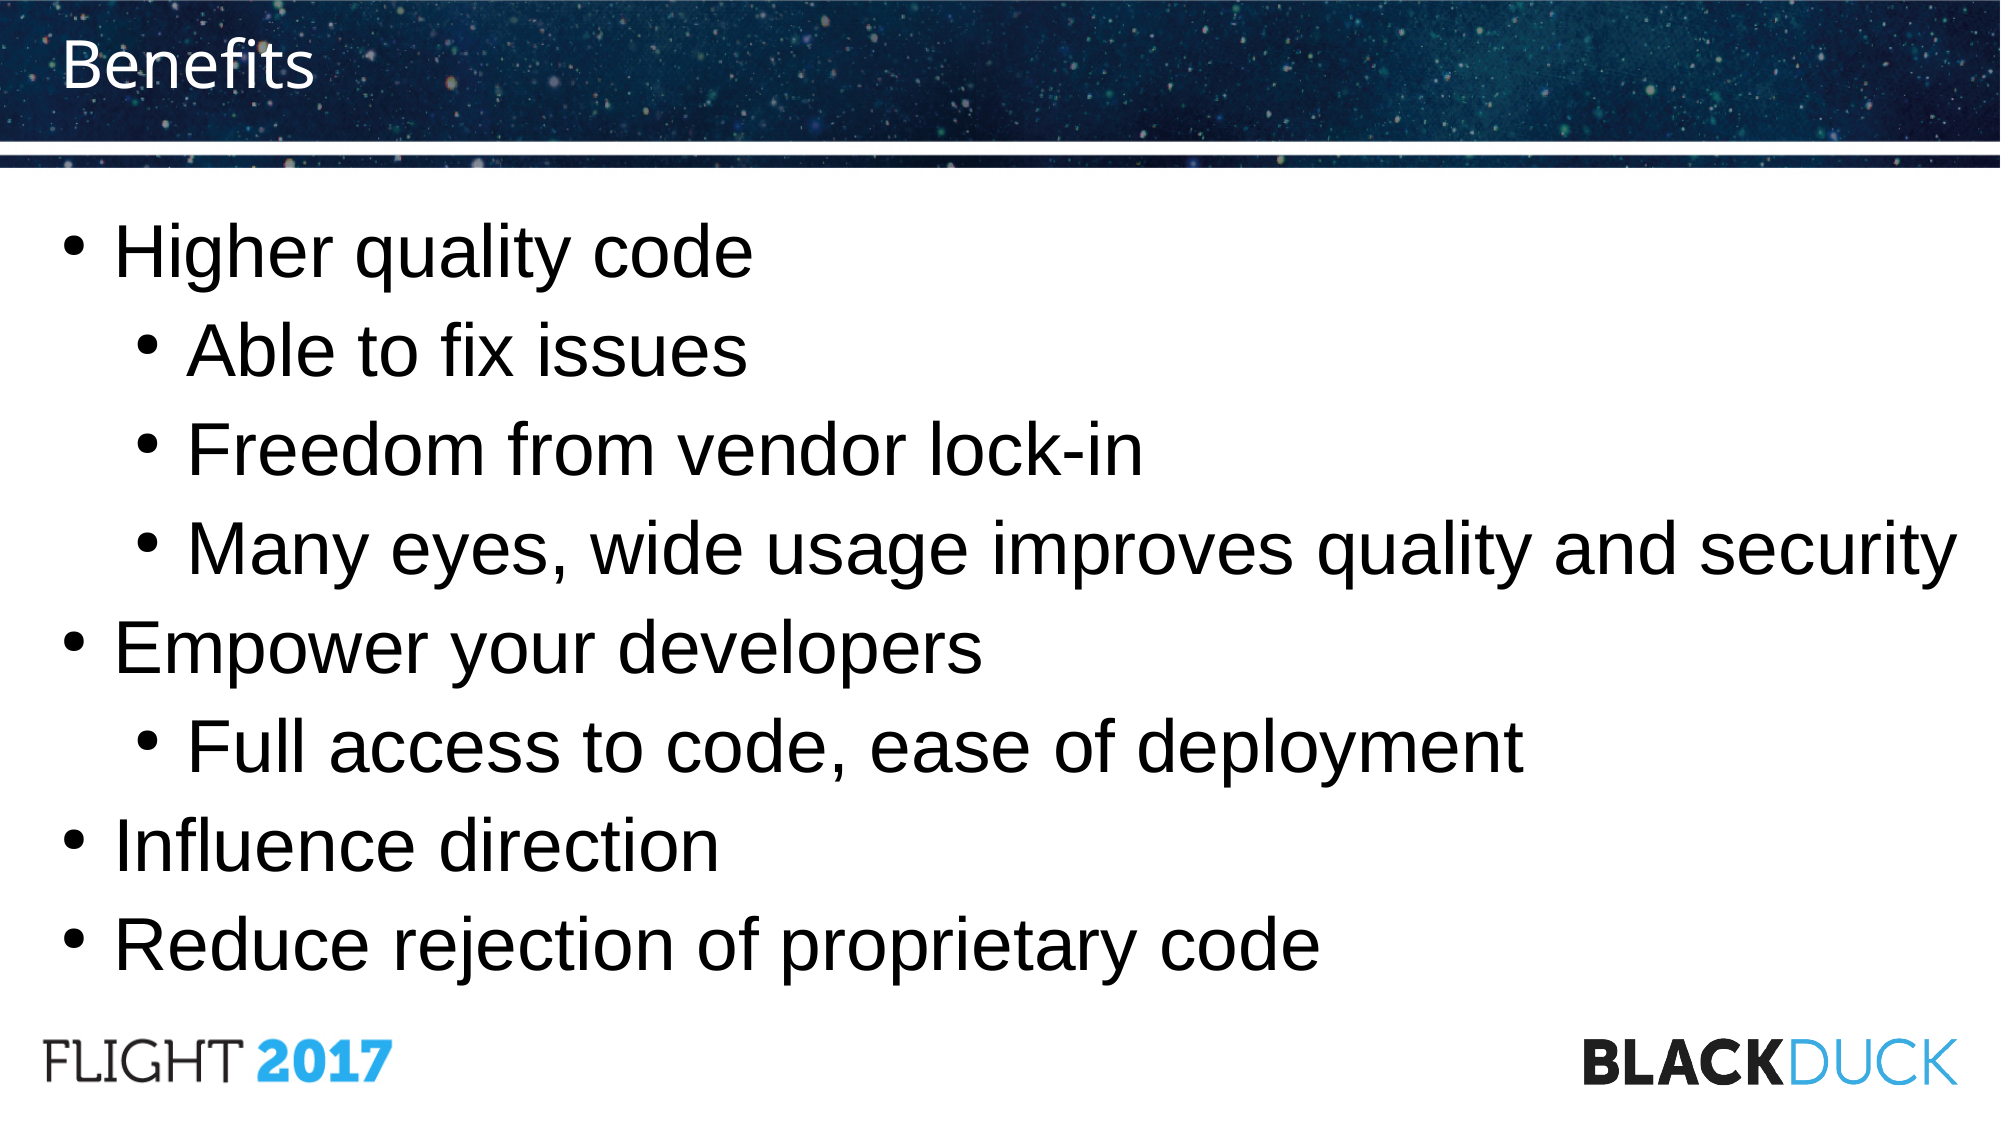

# Benefits
Higher quality code
Able to fix issues
Freedom from vendor lock-in
Many eyes, wide usage improves quality and security
Empower your developers
Full access to code, ease of deployment
Influence direction
Reduce rejection of proprietary code